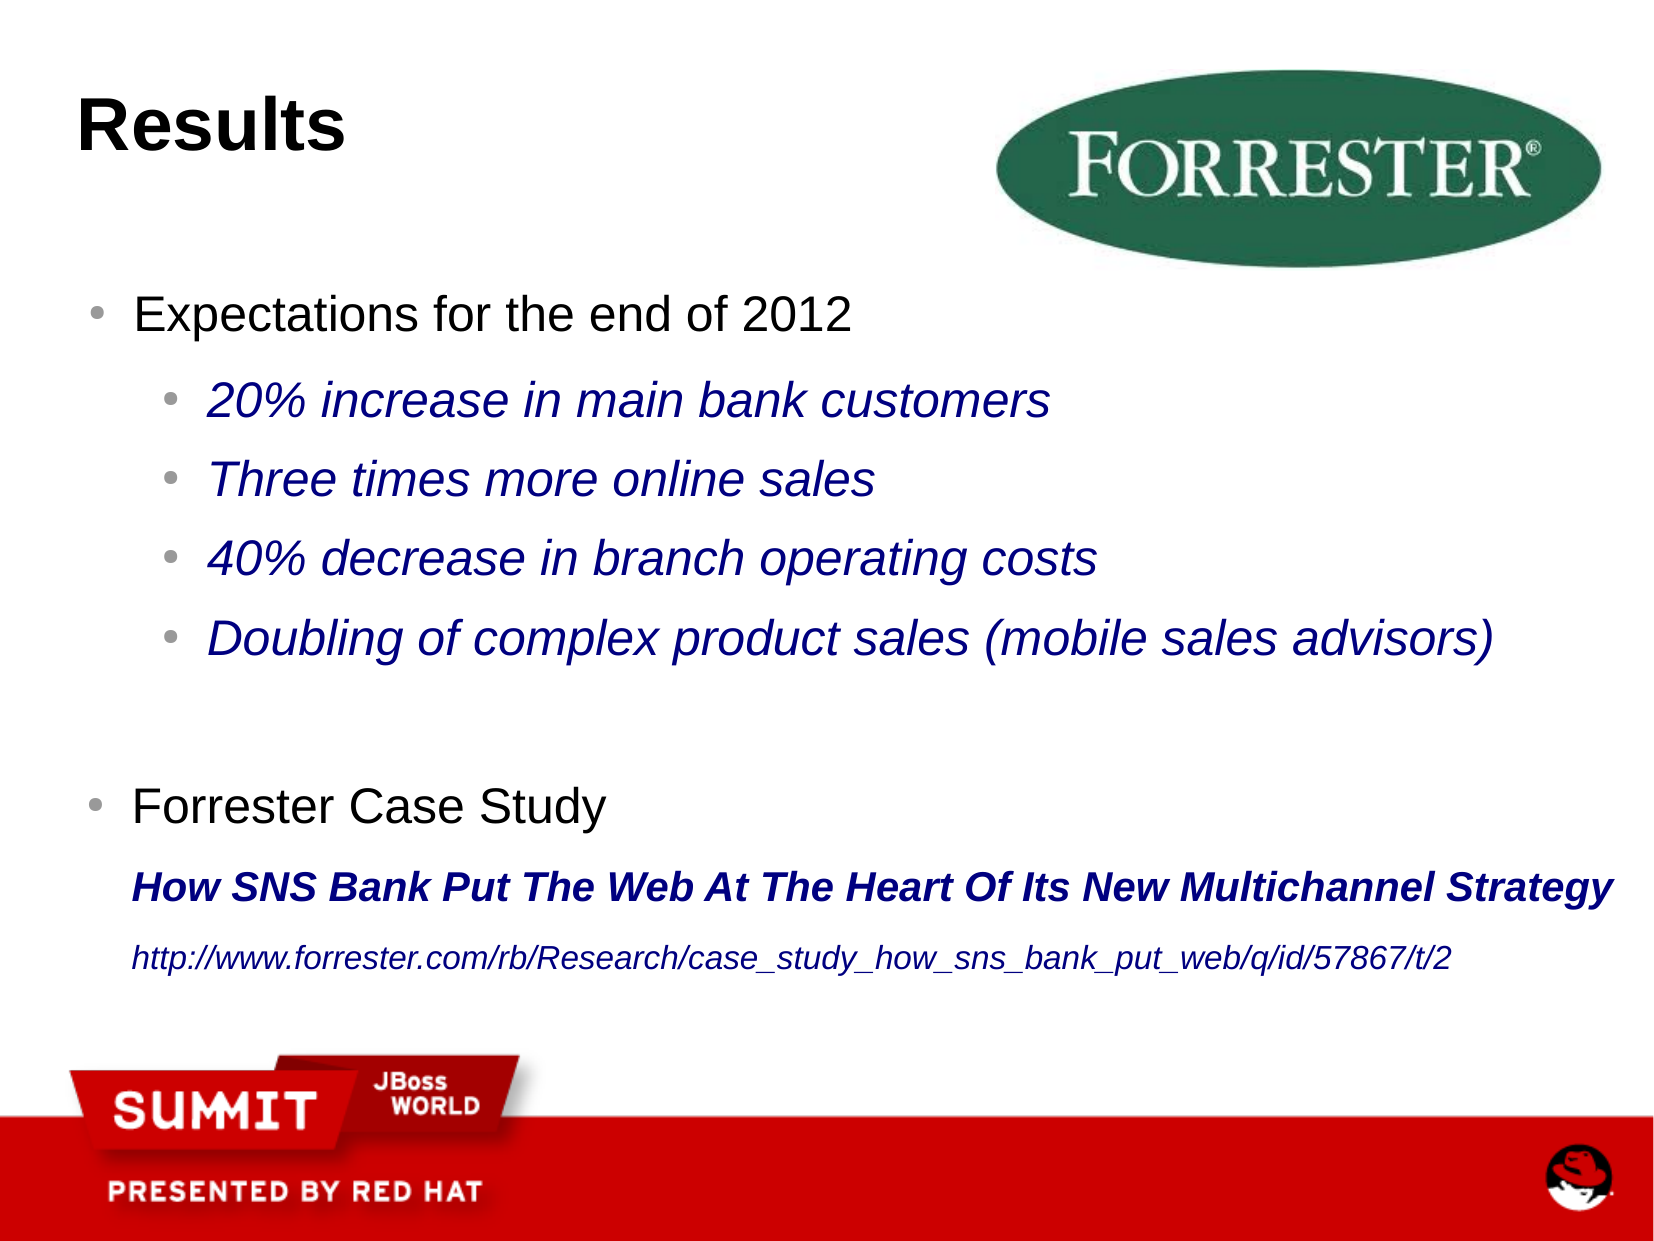

# Results
Expectations for the end of 2012
20% increase in main bank customers
Three times more online sales
40% decrease in branch operating costs
Doubling of complex product sales (mobile sales advisors)
Forrester Case Study
How SNS Bank Put The Web At The Heart Of Its New Multichannel Strategy
http://www.forrester.com/rb/Research/case_study_how_sns_bank_put_web/q/id/57867/t/2